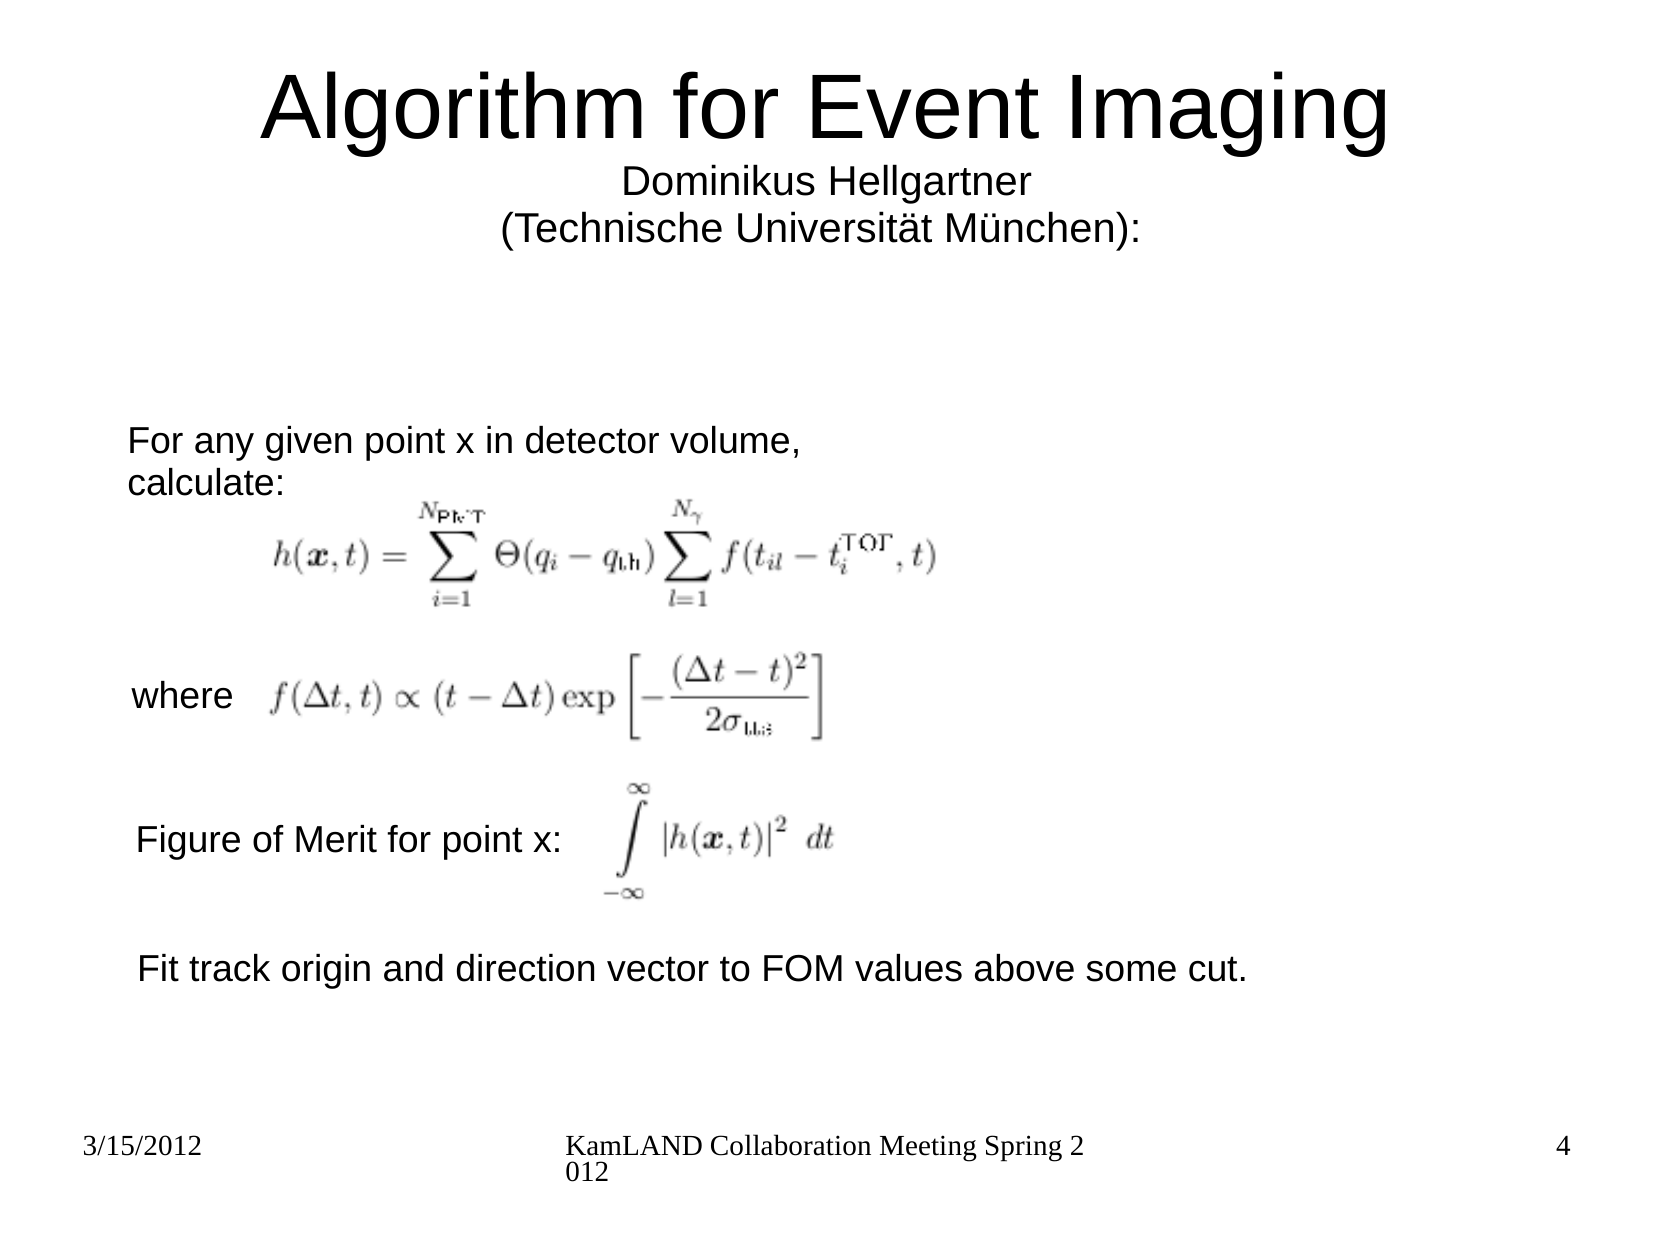

# Algorithm for Event Imaging Dominikus Hellgartner (Technische Universität München):
For any given point x in detector volume, calculate:
where
Figure of Merit for point x:
Fit track origin and direction vector to FOM values above some cut.
3/15/2012
KamLAND Collaboration Meeting Spring 2012
4